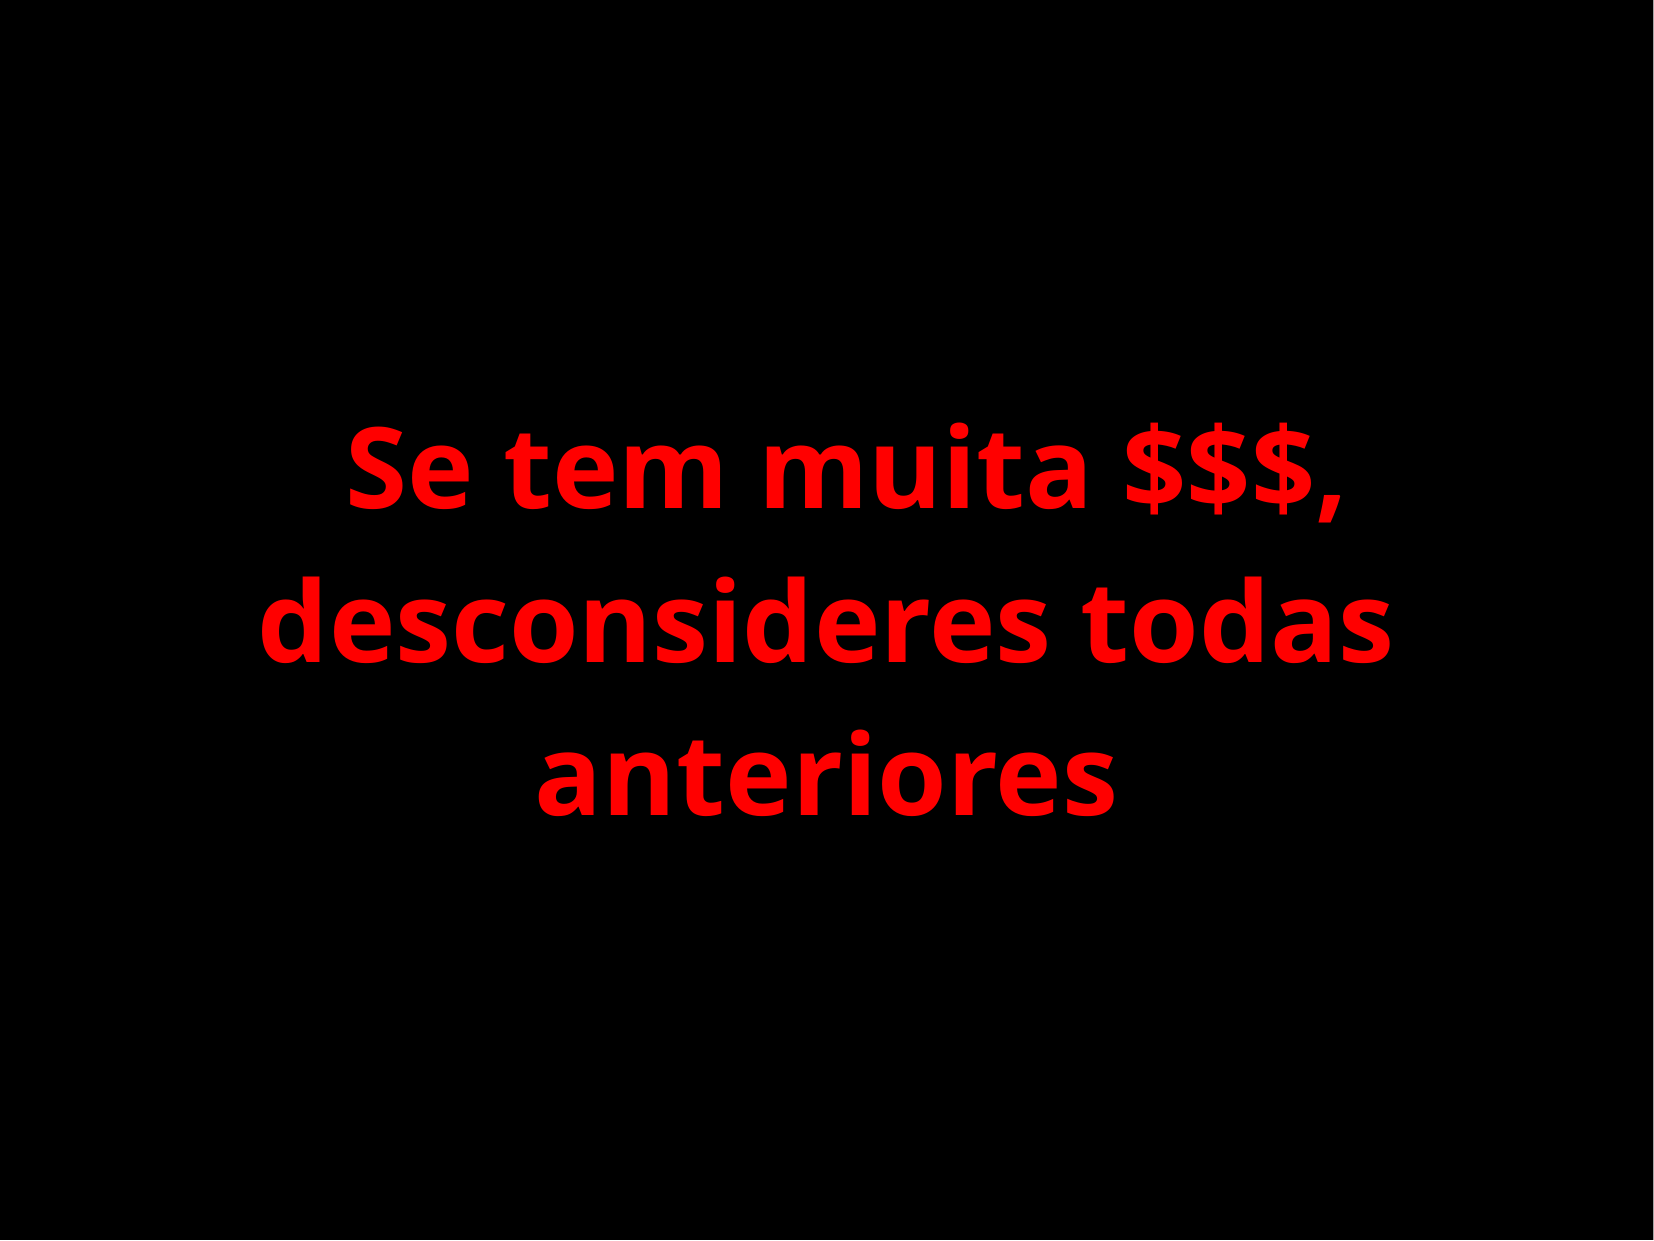

# Se tem muita $$$, desconsideres todas anteriores